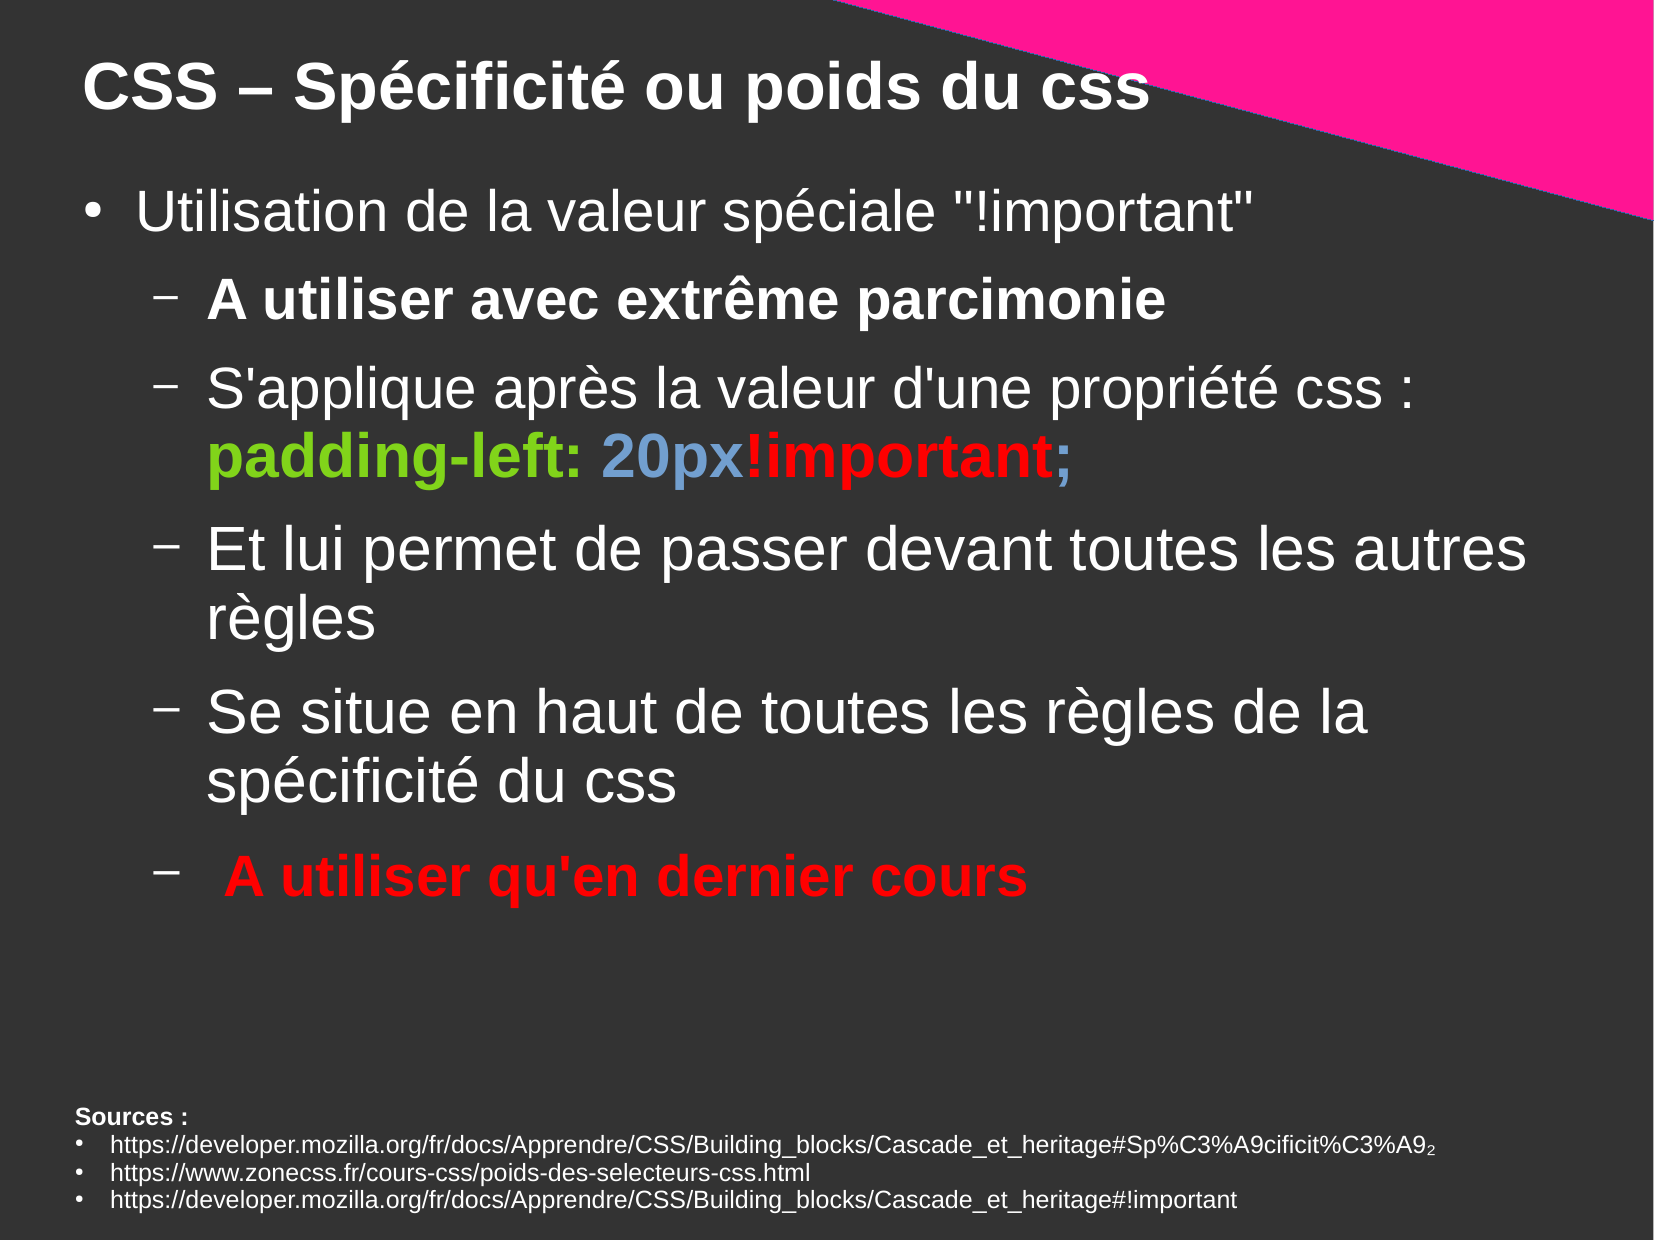

# CSS – Spécificité ou poids du css
Utilisation de la valeur spéciale "!important"
A utiliser avec extrême parcimonie
S'applique après la valeur d'une propriété css :
padding-left: 20px!important;
Et lui permet de passer devant toutes les autres règles
Se situe en haut de toutes les règles de la spécificité du css
 A utiliser qu'en dernier cours
Sources :
https://developer.mozilla.org/fr/docs/Apprendre/CSS/Building_blocks/Cascade_et_heritage#Sp%C3%A9cificit%C3%A9₂
https://www.zonecss.fr/cours-css/poids-des-selecteurs-css.html
https://developer.mozilla.org/fr/docs/Apprendre/CSS/Building_blocks/Cascade_et_heritage#!important